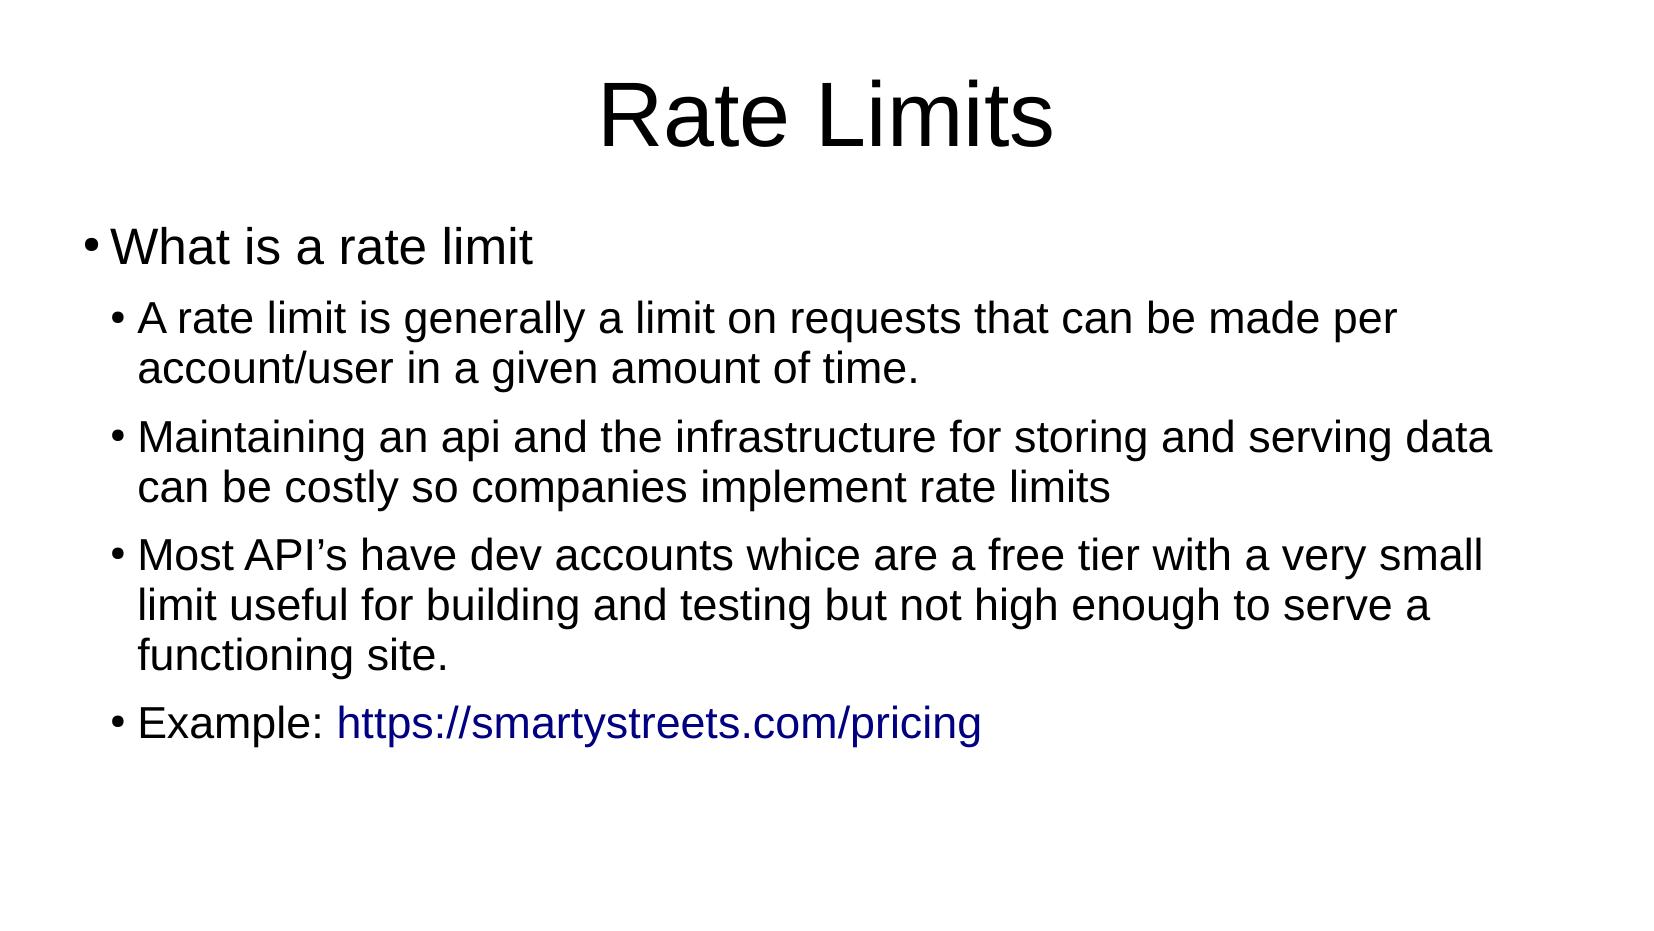

# Rate Limits
What is a rate limit
A rate limit is generally a limit on requests that can be made per account/user in a given amount of time.
Maintaining an api and the infrastructure for storing and serving data can be costly so companies implement rate limits
Most API’s have dev accounts whice are a free tier with a very small limit useful for building and testing but not high enough to serve a functioning site.
Example: https://smartystreets.com/pricing